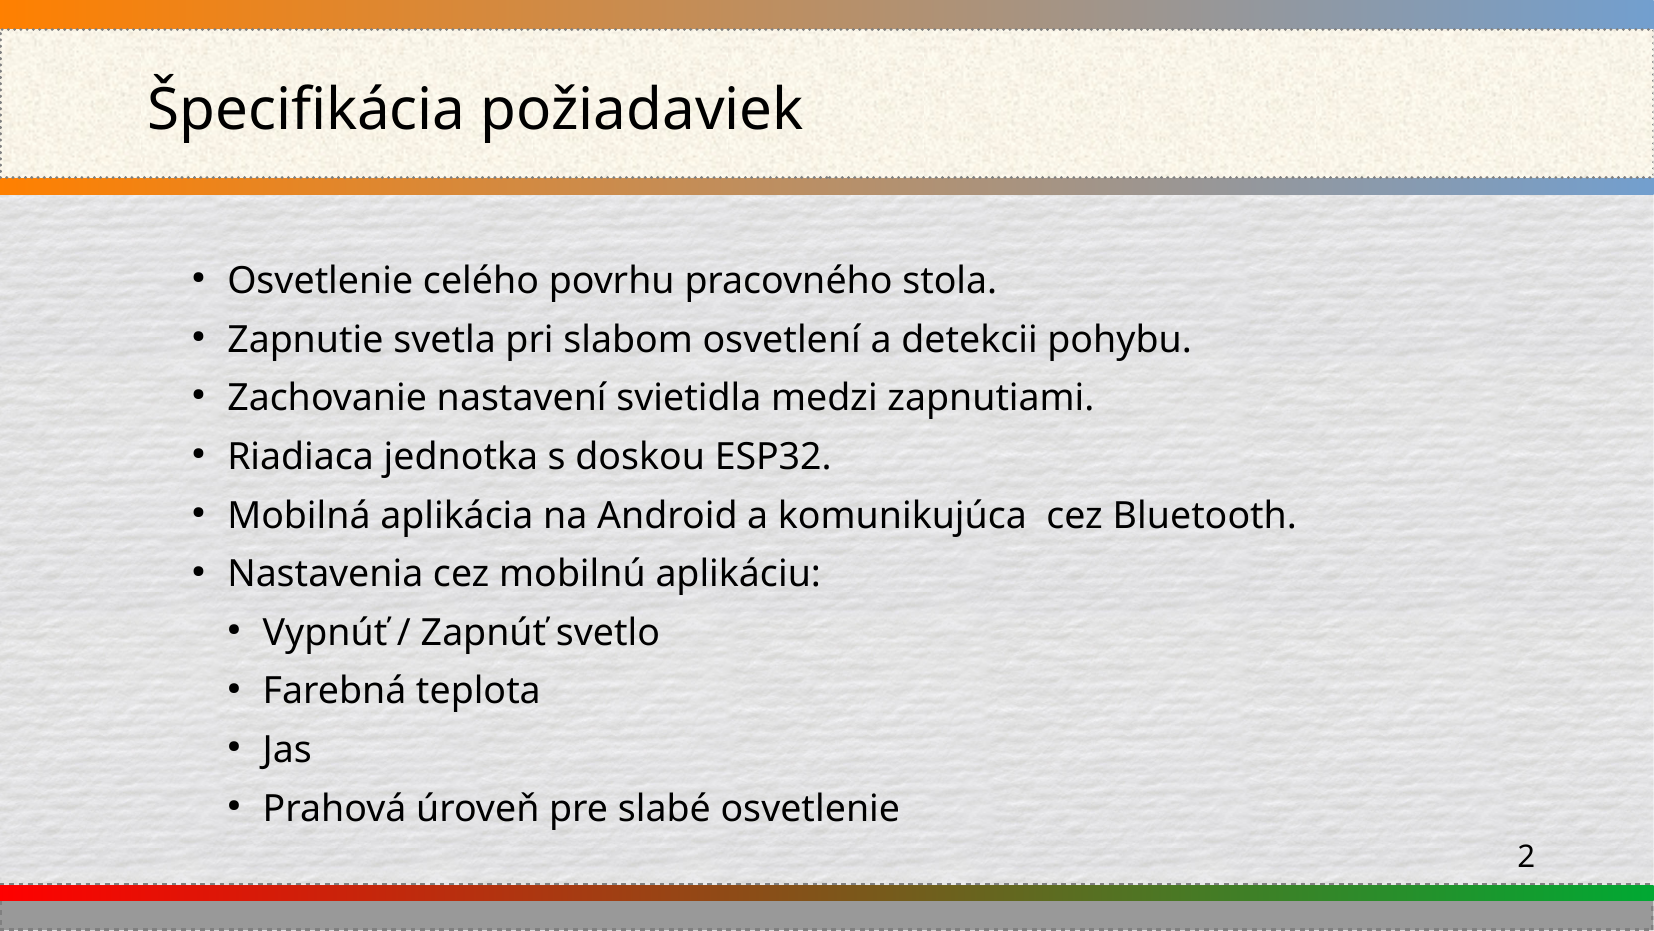

# Špecifikácia požiadaviek
Osvetlenie celého povrhu pracovného stola.
Zapnutie svetla pri slabom osvetlení a detekcii pohybu.
Zachovanie nastavení svietidla medzi zapnutiami.
Riadiaca jednotka s doskou ESP32.
Mobilná aplikácia na Android a komunikujúca cez Bluetooth.
Nastavenia cez mobilnú aplikáciu:
Vypnúť / Zapnúť svetlo
Farebná teplota
Jas
Prahová úroveň pre slabé osvetlenie